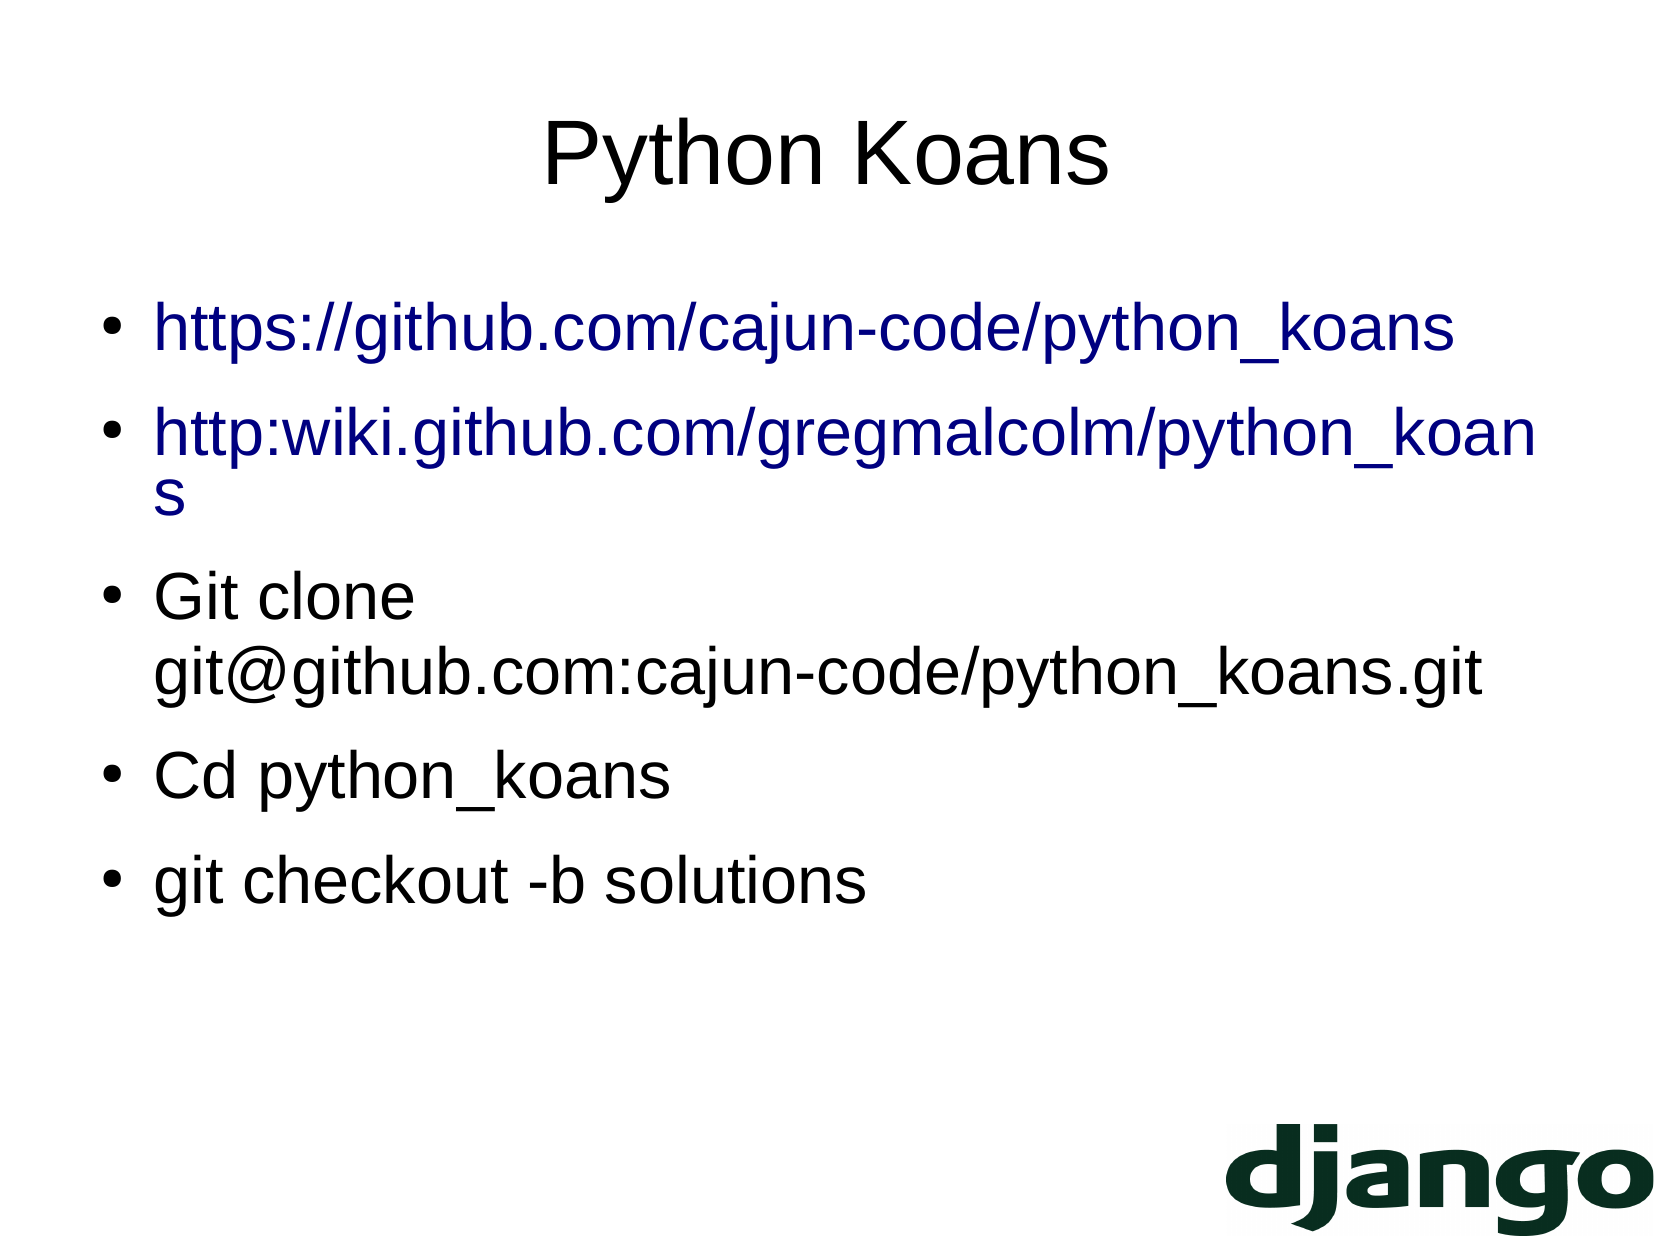

# Python Koans
https://github.com/cajun-code/python_koans
http:wiki.github.com/gregmalcolm/python_koans
Git clone git@github.com:cajun-code/python_koans.git
Cd python_koans
git checkout -b solutions